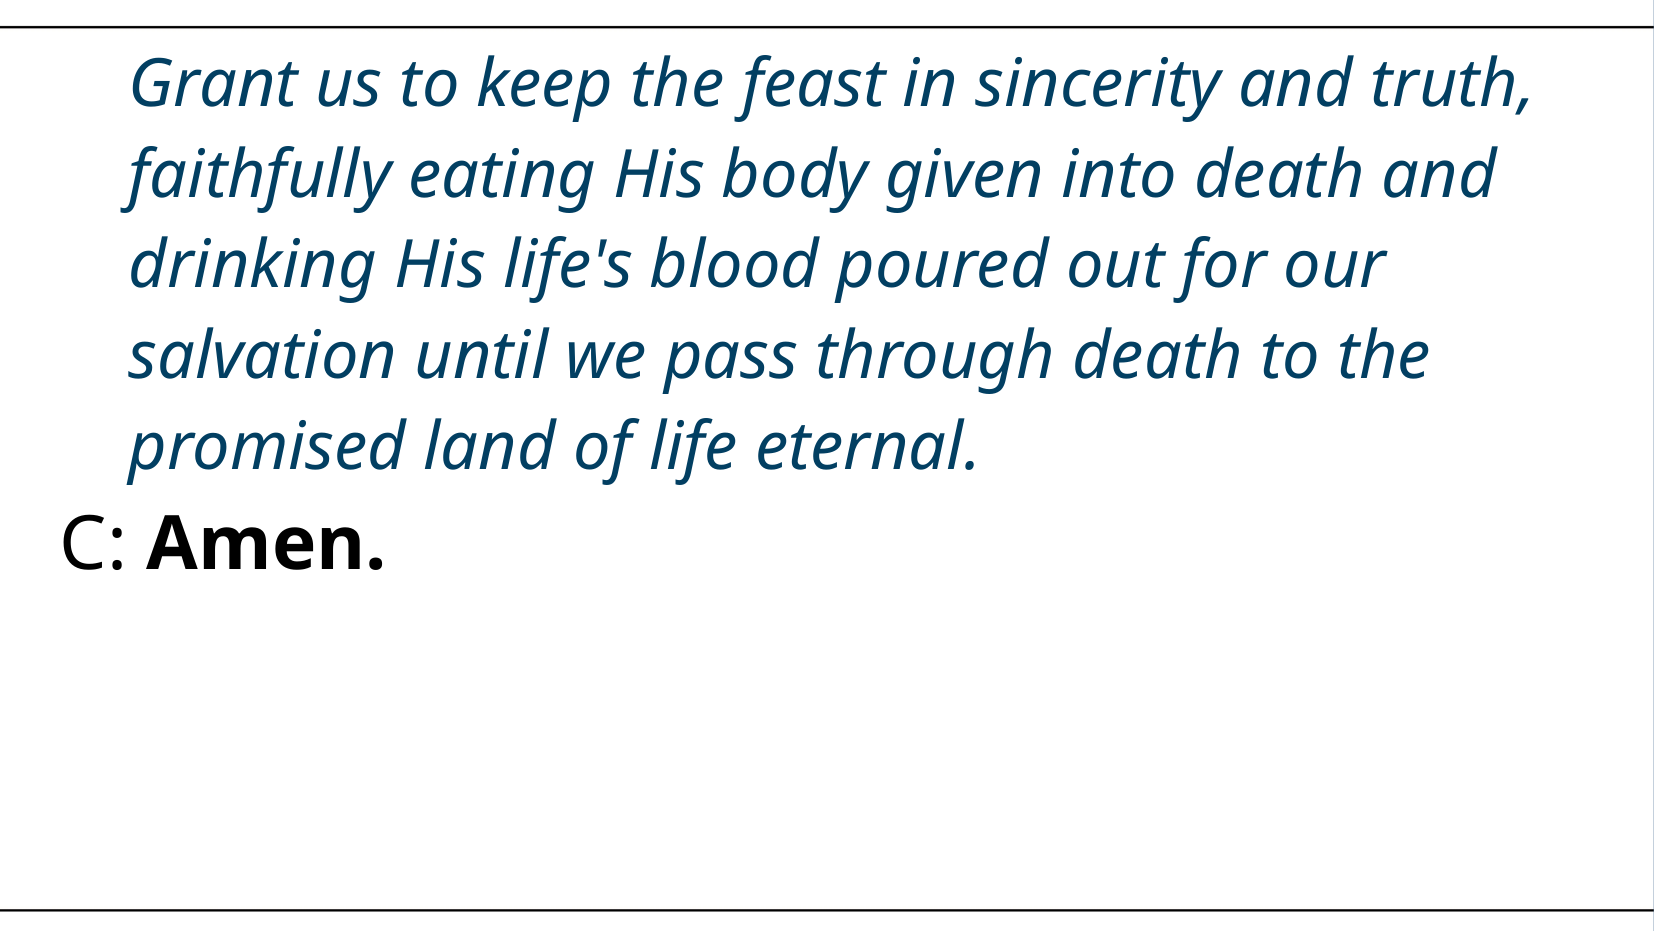

Grant us to keep the feast in sincerity and truth,
 faithfully eating His body given into death and
 drinking His life's blood poured out for our
 salvation until we pass through death to the
 promised land of life eternal.
C: Amen.